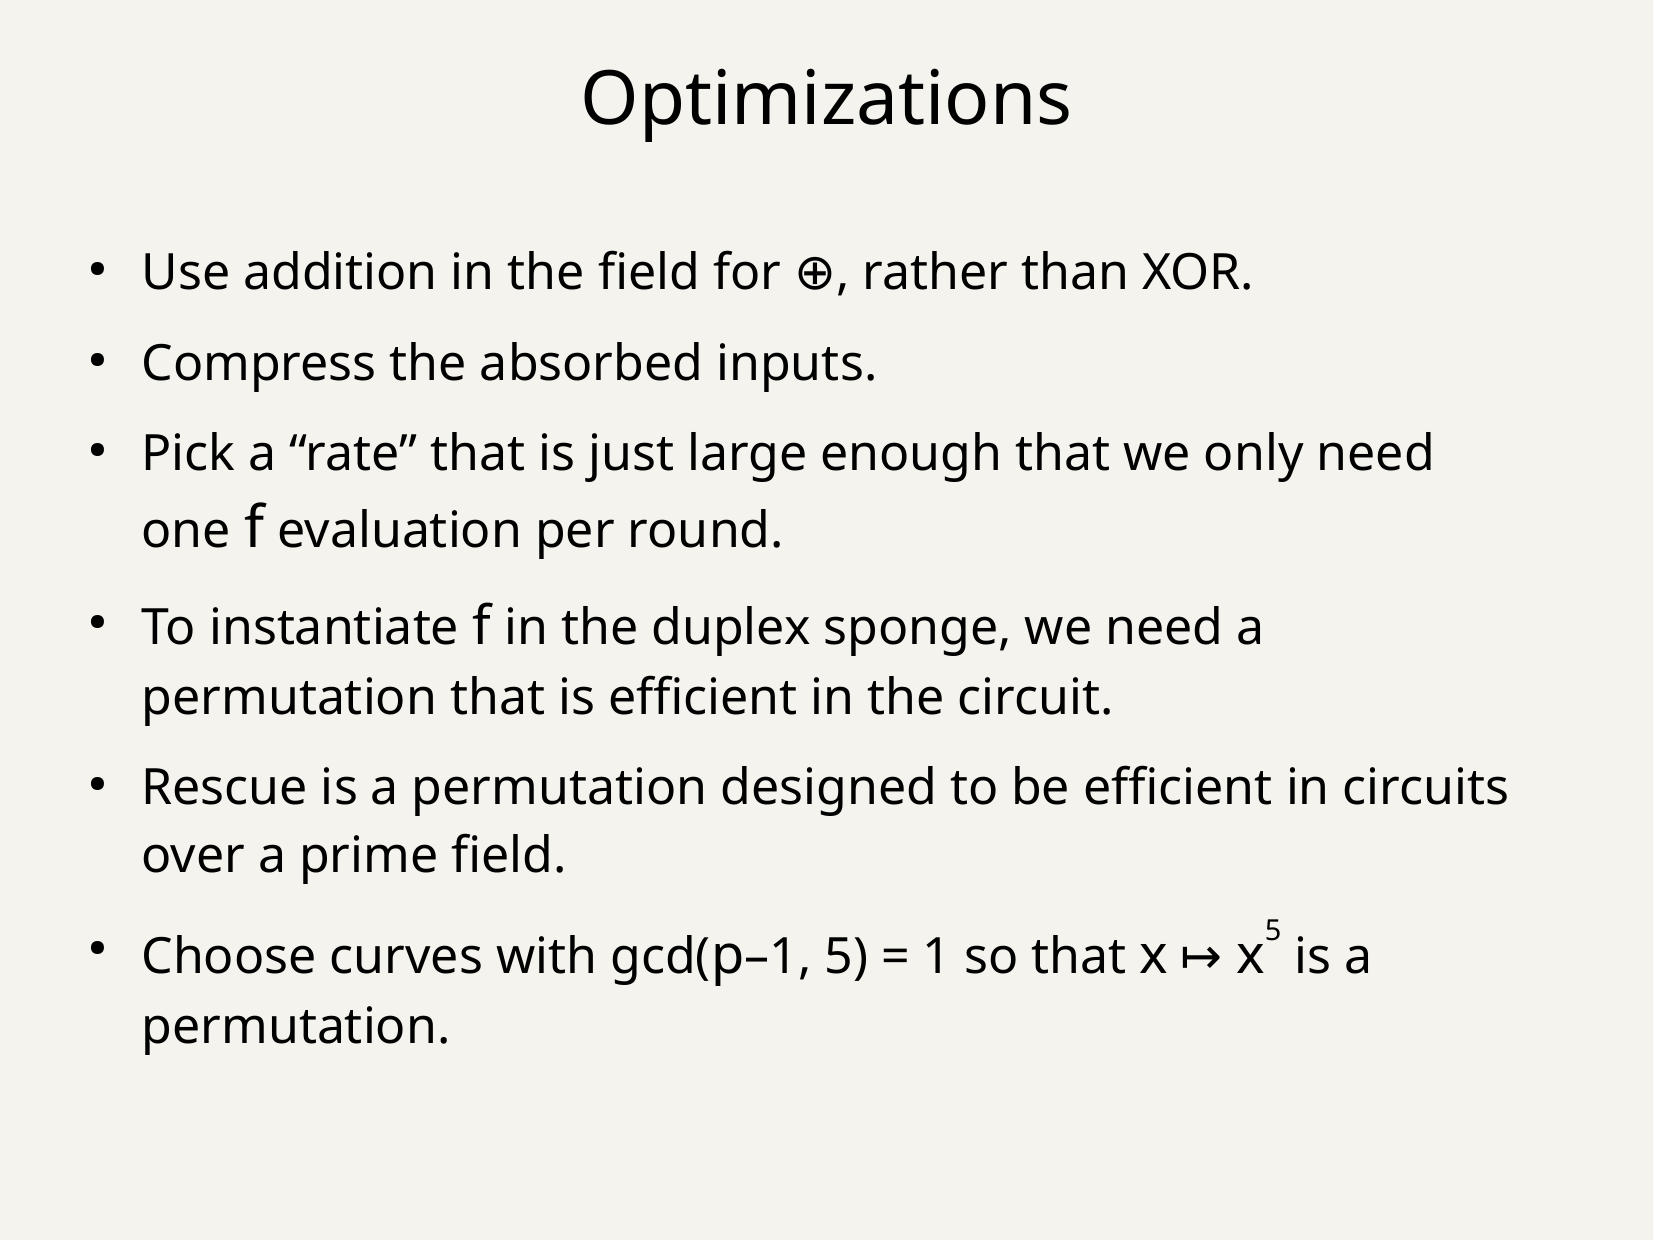

# Optimizations
Use addition in the field for ⊕, rather than XOR.
Compress the absorbed inputs.
Pick a “rate” that is just large enough that we only need one f evaluation per round.
To instantiate f in the duplex sponge, we need a permutation that is efficient in the circuit.
Rescue is a permutation designed to be efficient in circuits over a prime field.
Choose curves with gcd(p–1, 5) = 1 so that x ↦ x5 is a permutation.